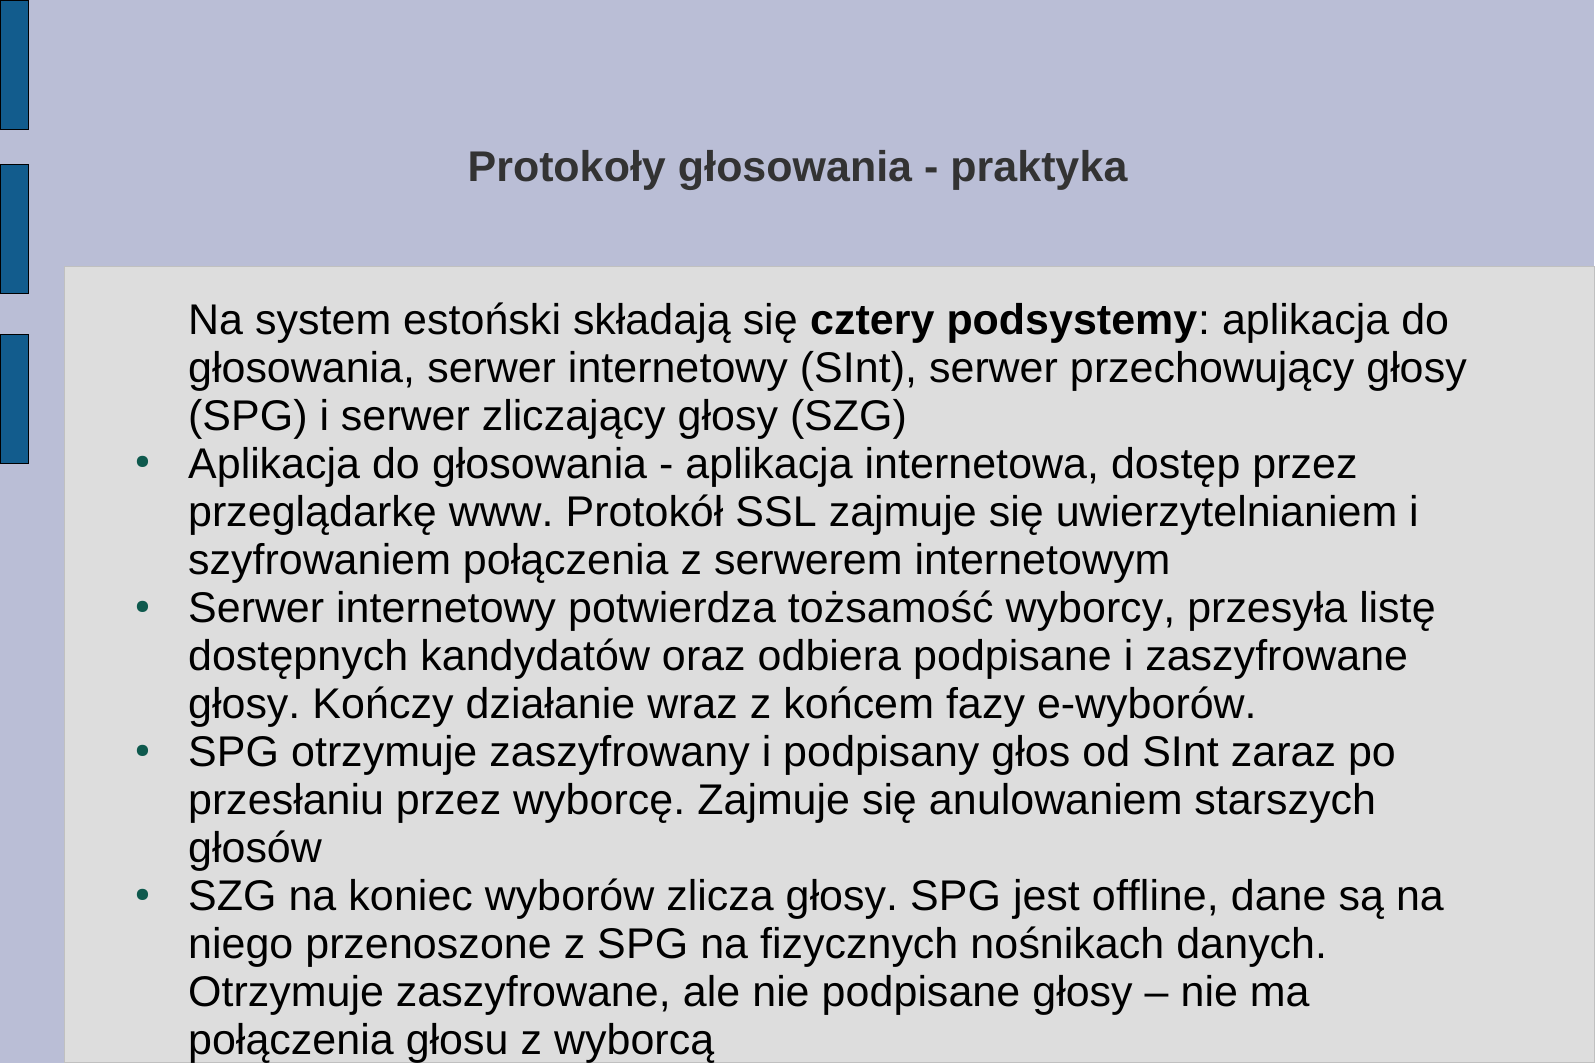

# Protokoły głosowania - praktyka
Na system estoński składają się cztery podsystemy: aplikacja do głosowania, serwer internetowy (SInt), serwer przechowujący głosy (SPG) i serwer zliczający głosy (SZG)
Aplikacja do głosowania - aplikacja internetowa, dostęp przez przeglądarkę www. Protokół SSL zajmuje się uwierzytelnianiem i szyfrowaniem połączenia z serwerem internetowym
Serwer internetowy potwierdza tożsamość wyborcy, przesyła listę dostępnych kandydatów oraz odbiera podpisane i zaszyfrowane głosy. Kończy działanie wraz z końcem fazy e-wyborów.
SPG otrzymuje zaszyfrowany i podpisany głos od SInt zaraz po przesłaniu przez wyborcę. Zajmuje się anulowaniem starszych głosów
SZG na koniec wyborów zlicza głosy. SPG jest offline, dane są na niego przenoszone z SPG na fizycznych nośnikach danych. Otrzymuje zaszyfrowane, ale nie podpisane głosy – nie ma połączenia głosu z wyborcą